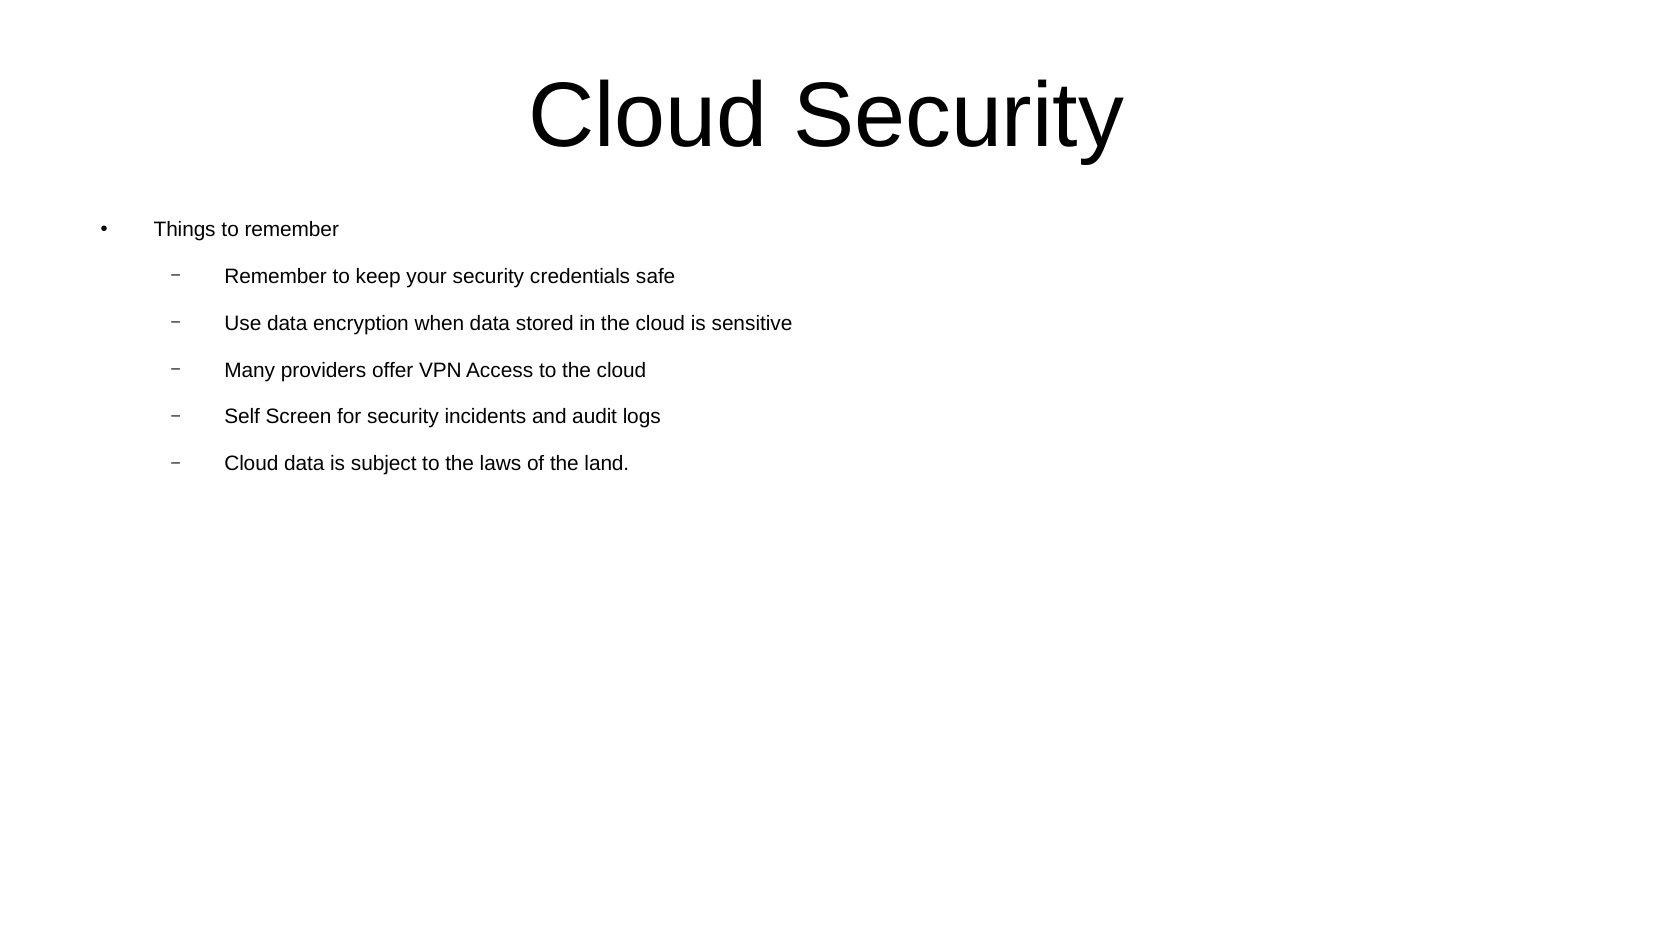

# Cloud Security
Things to remember
Remember to keep your security credentials safe
Use data encryption when data stored in the cloud is sensitive
Many providers offer VPN Access to the cloud
Self Screen for security incidents and audit logs
Cloud data is subject to the laws of the land.